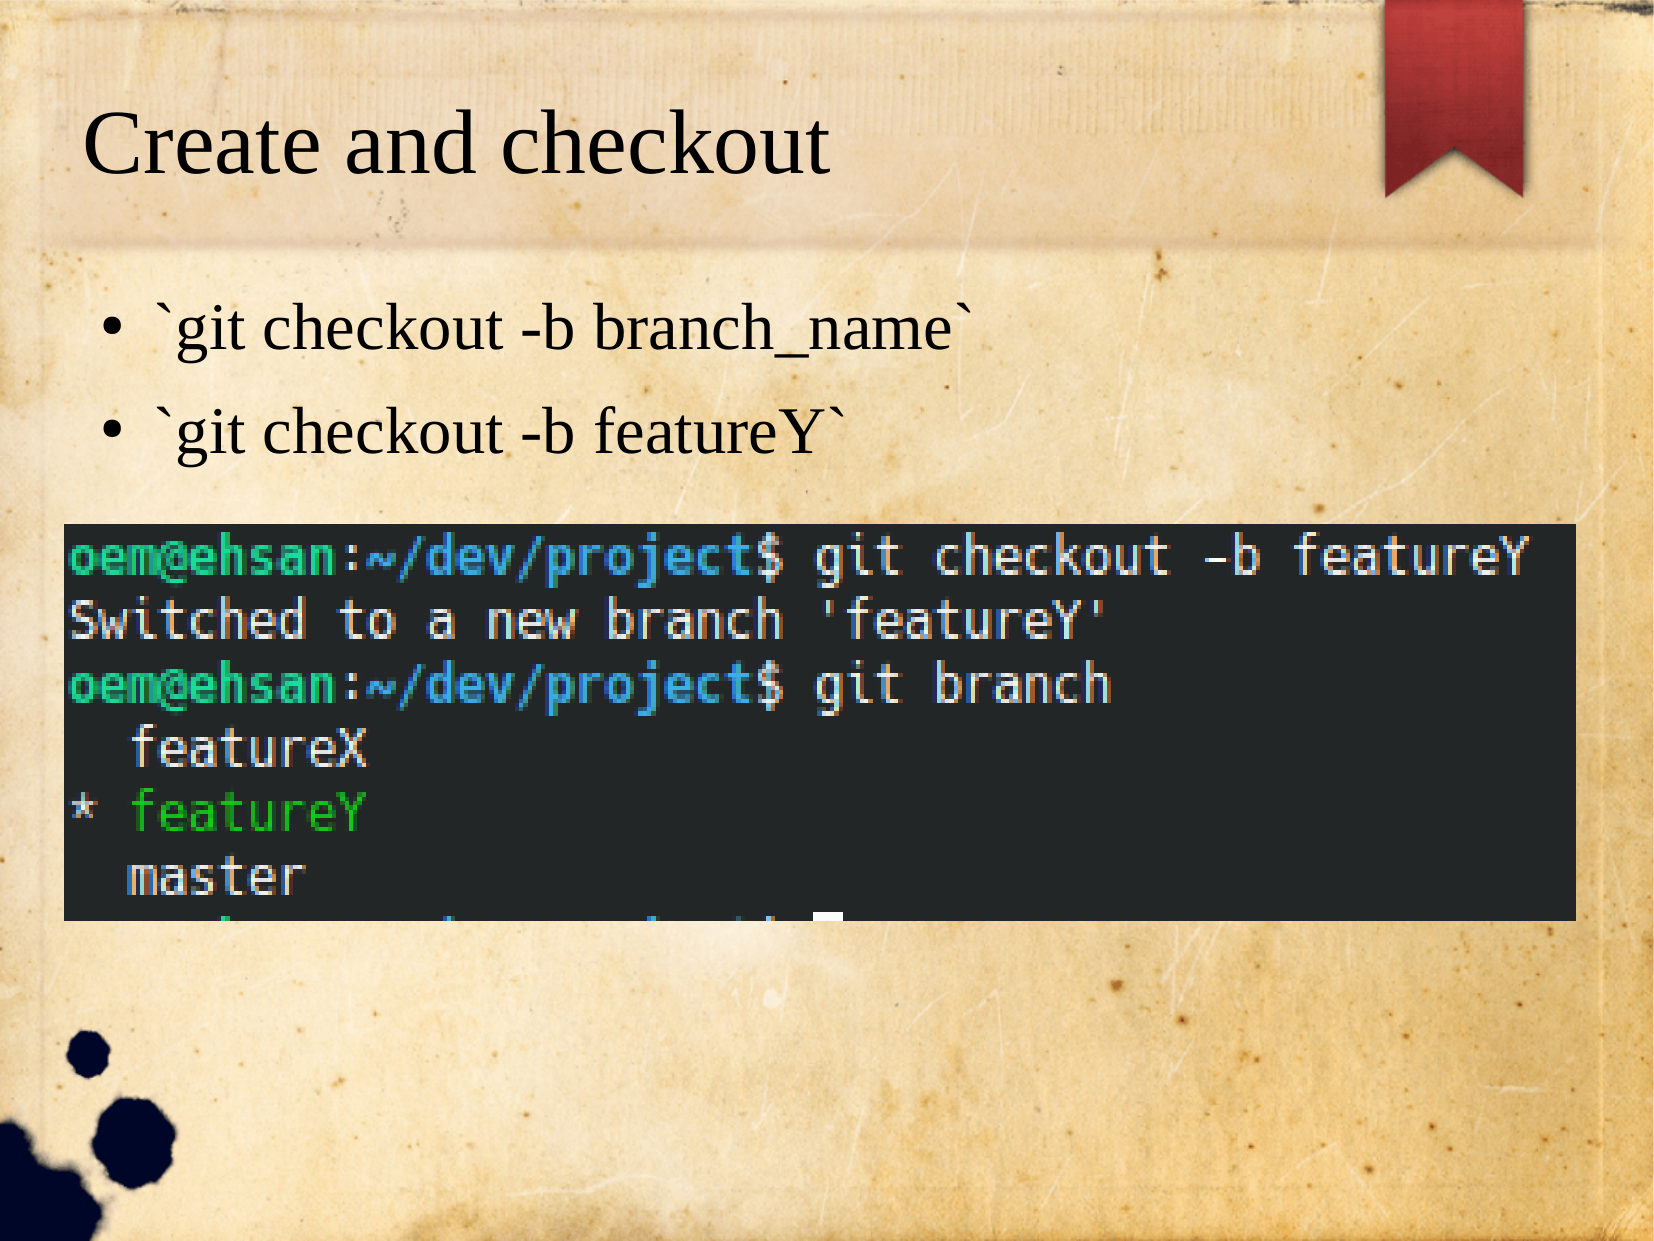

# Create and checkout
`git checkout -b branch_name`
`git checkout -b featureY`